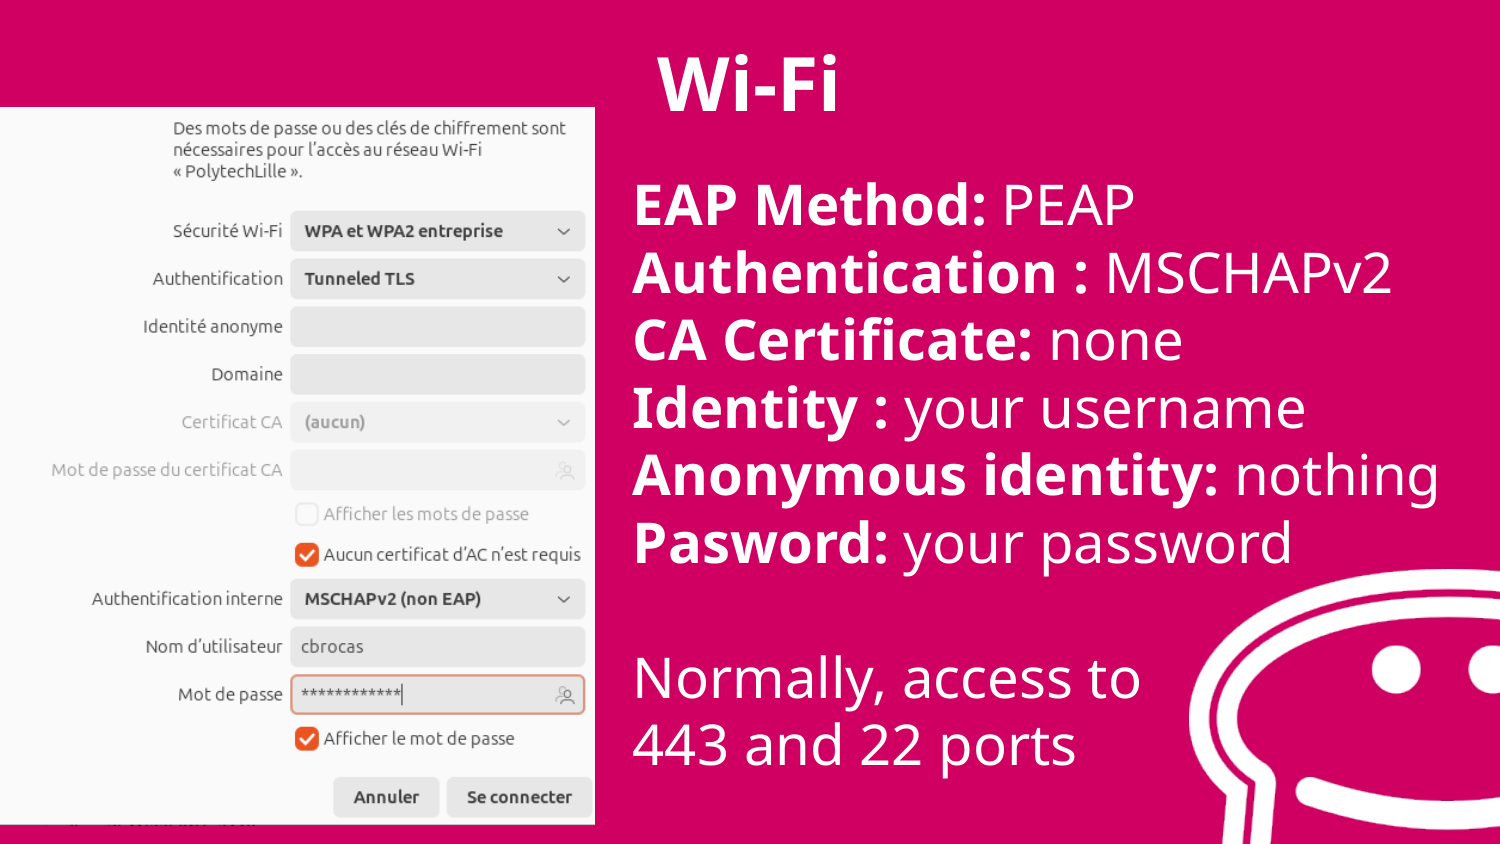

Wi-Fi
EAP Method: PEAP
Authentication : MSCHAPv2
CA Certificate: none
Identity : your username
Anonymous identity: nothing
Pasword: your password
Normally, access to
443 and 22 ports